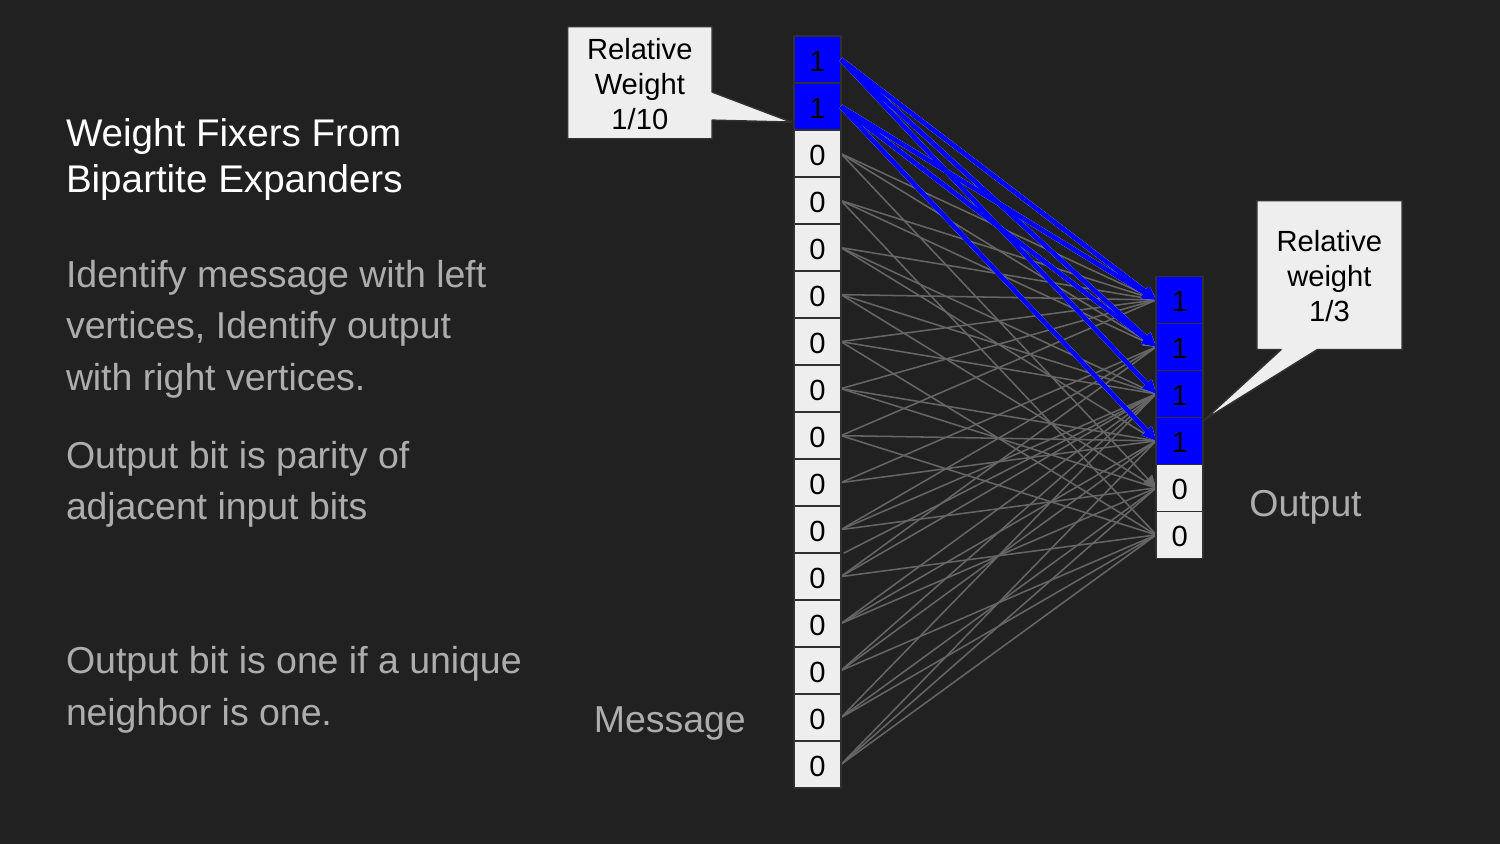

Relative Weight 1/10
1
1
# Weight Fixers From Bipartite Expanders
0
0
Relative weight 1/3
0
Identify message with left vertices, Identify output with right vertices.
0
0
1
0
0
1
0
0
1
Output bit is parity of adjacent input bits
0
0
1
0
0
Output
0
0
0
0
Output bit is one if a unique neighbor is one.
0
Message
0
0